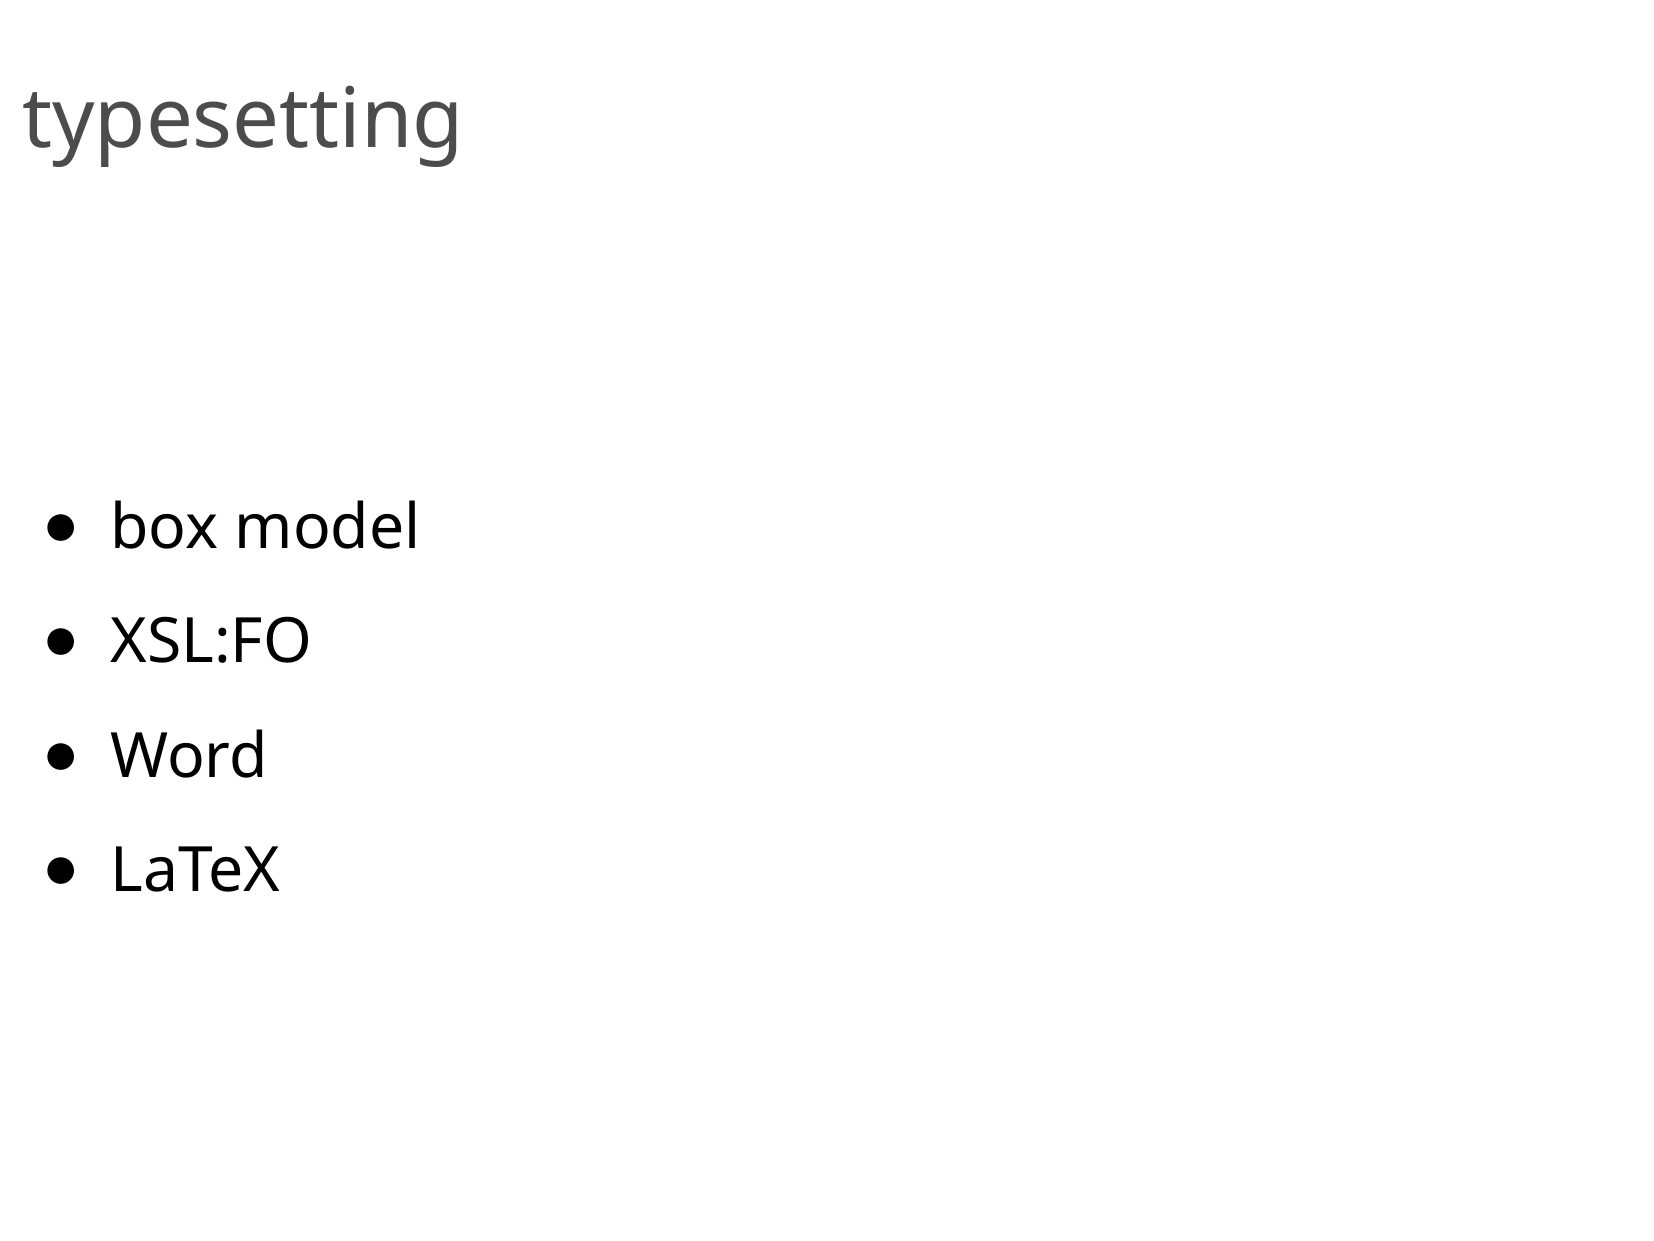

# typesetting
box model
XSL:FO
Word
LaTeX